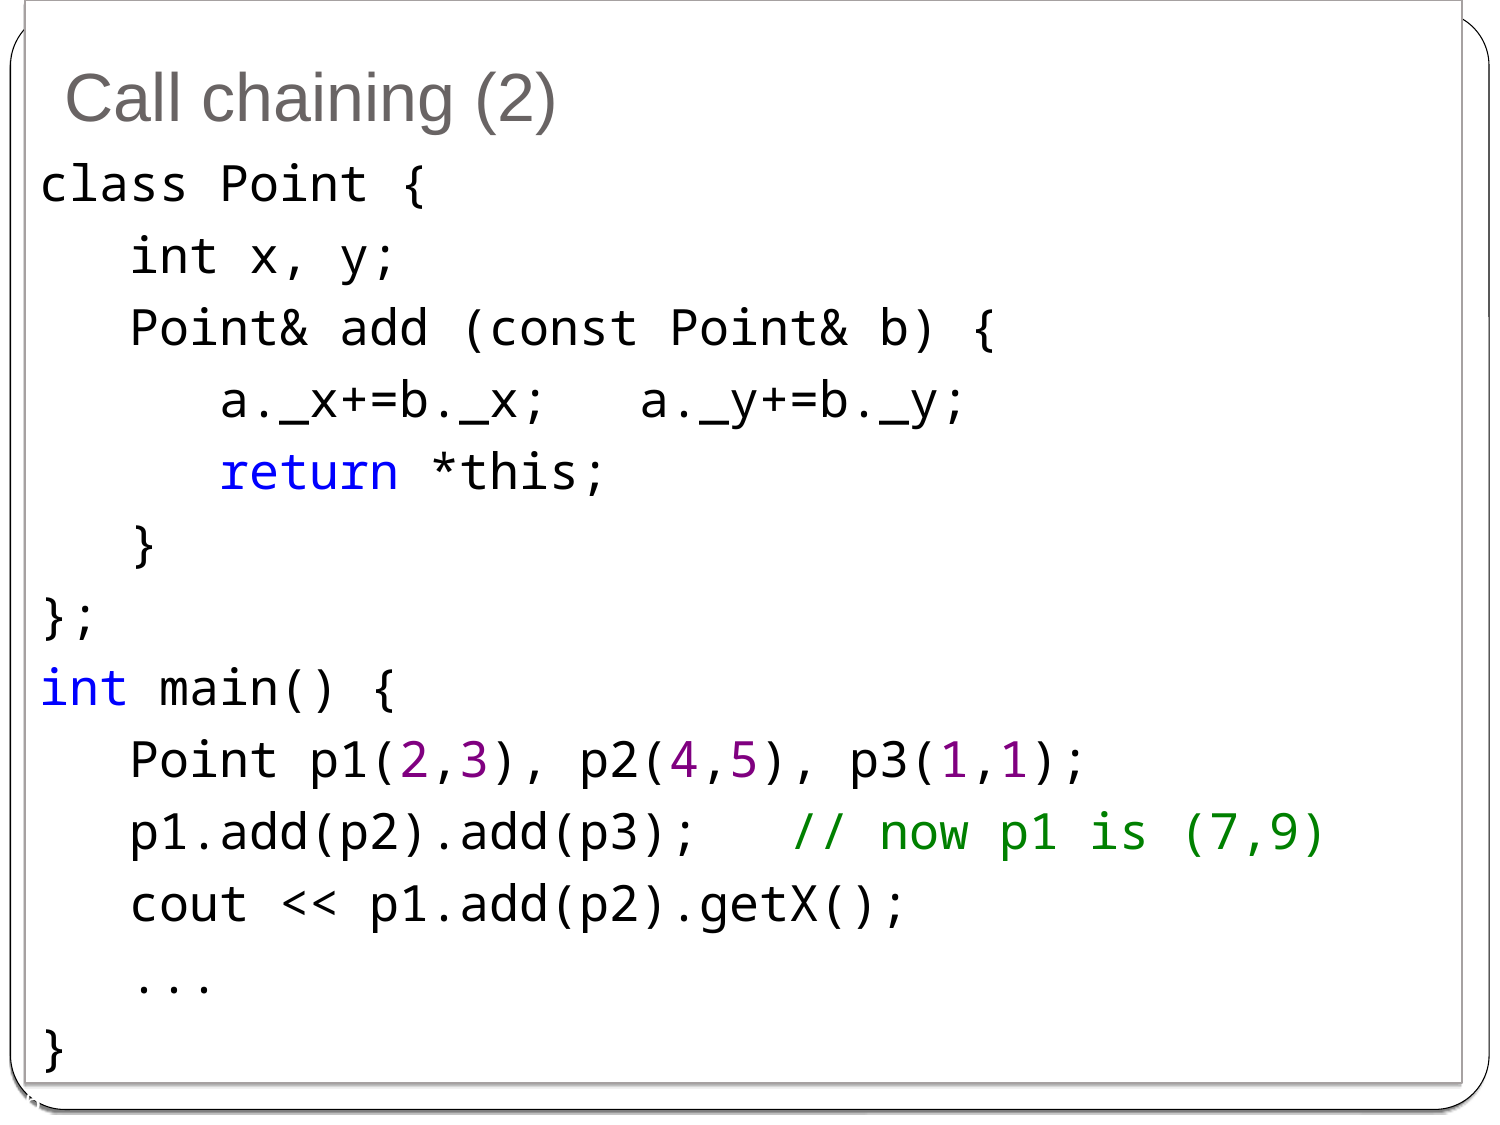

class Point {
 int x, y;
 Point& add (const Point& b) {
 a._x+=b._x; a._y+=b._y;
    return *this;
 }
};
int main() {
   Point p1(2,3), p2(4,5), p3(1,1);
 p1.add(p2).add(p3); // now p1 is (7,9)
 cout << p1.add(p2).getX();
 ...
}
# Call chaining (2)